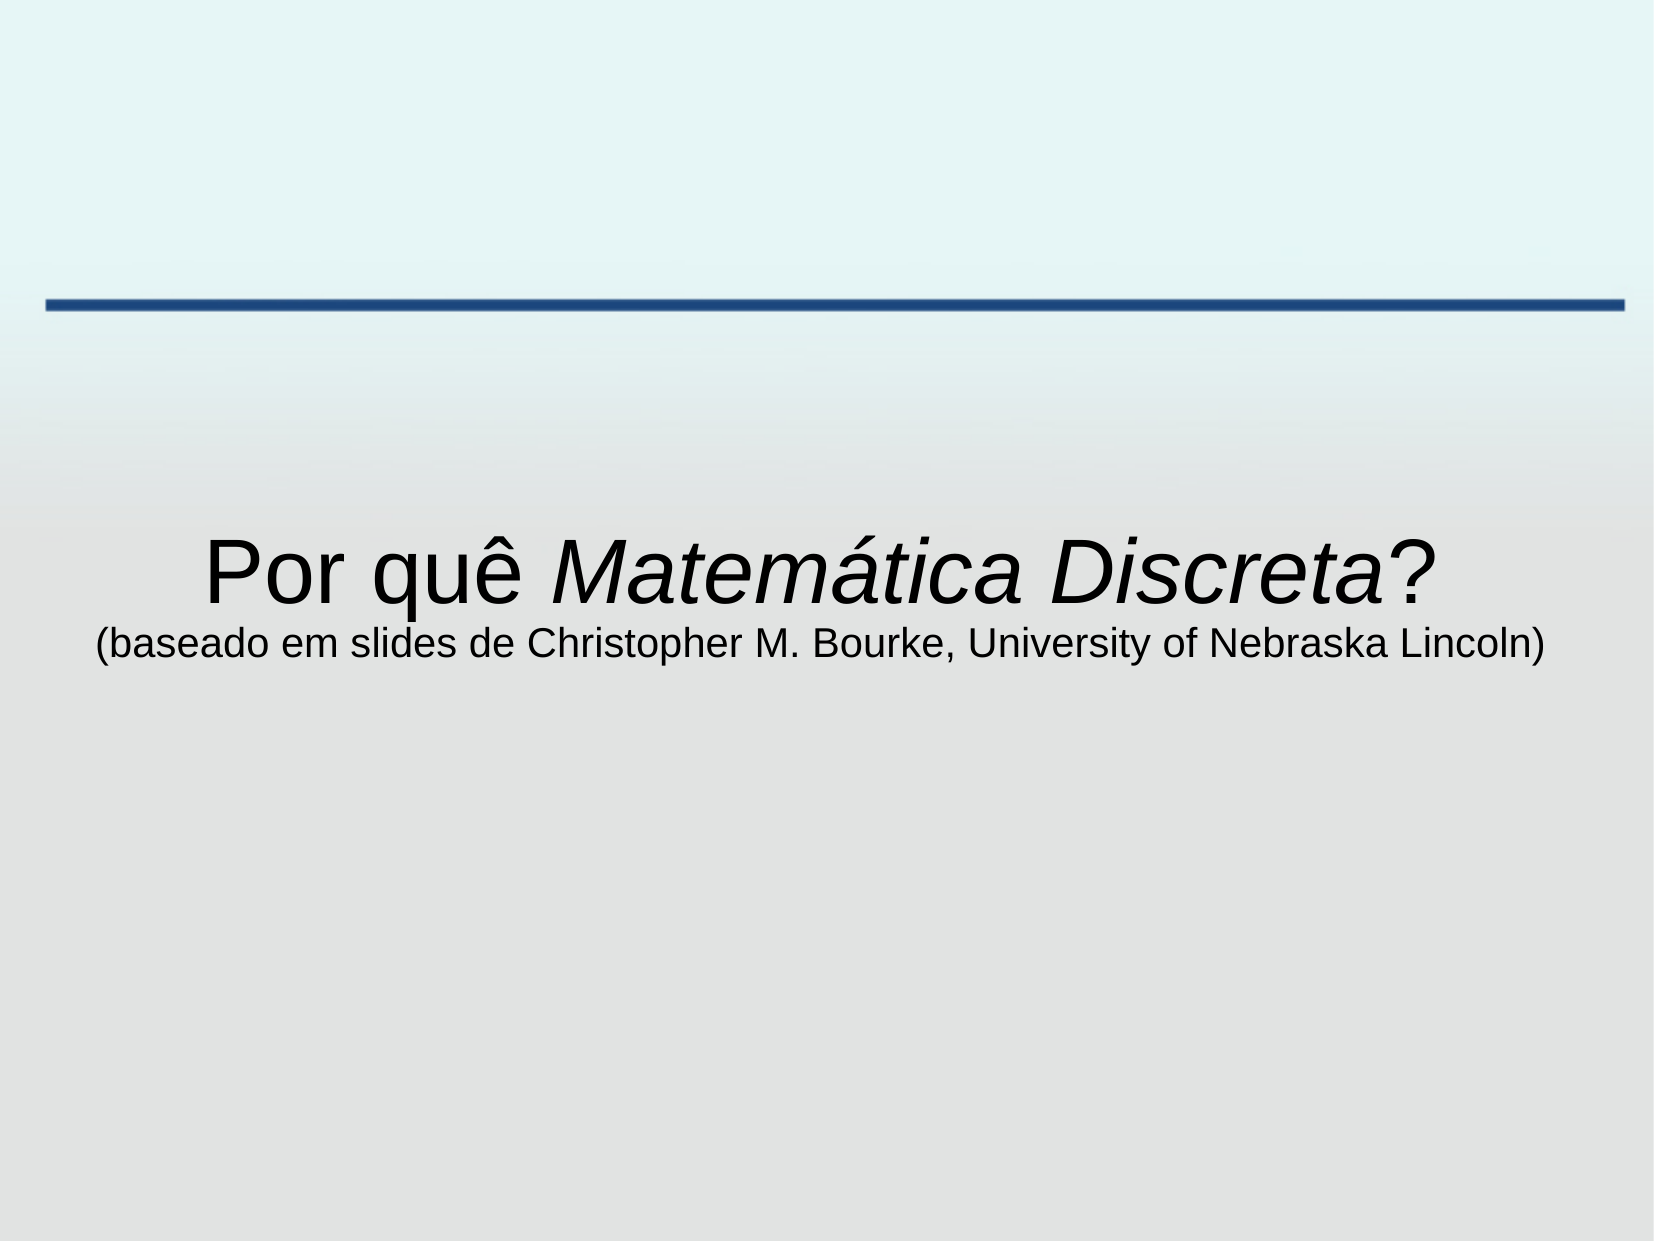

# Por quê Matemática Discreta? (baseado em slides de Christopher M. Bourke, University of Nebraska Lincoln)